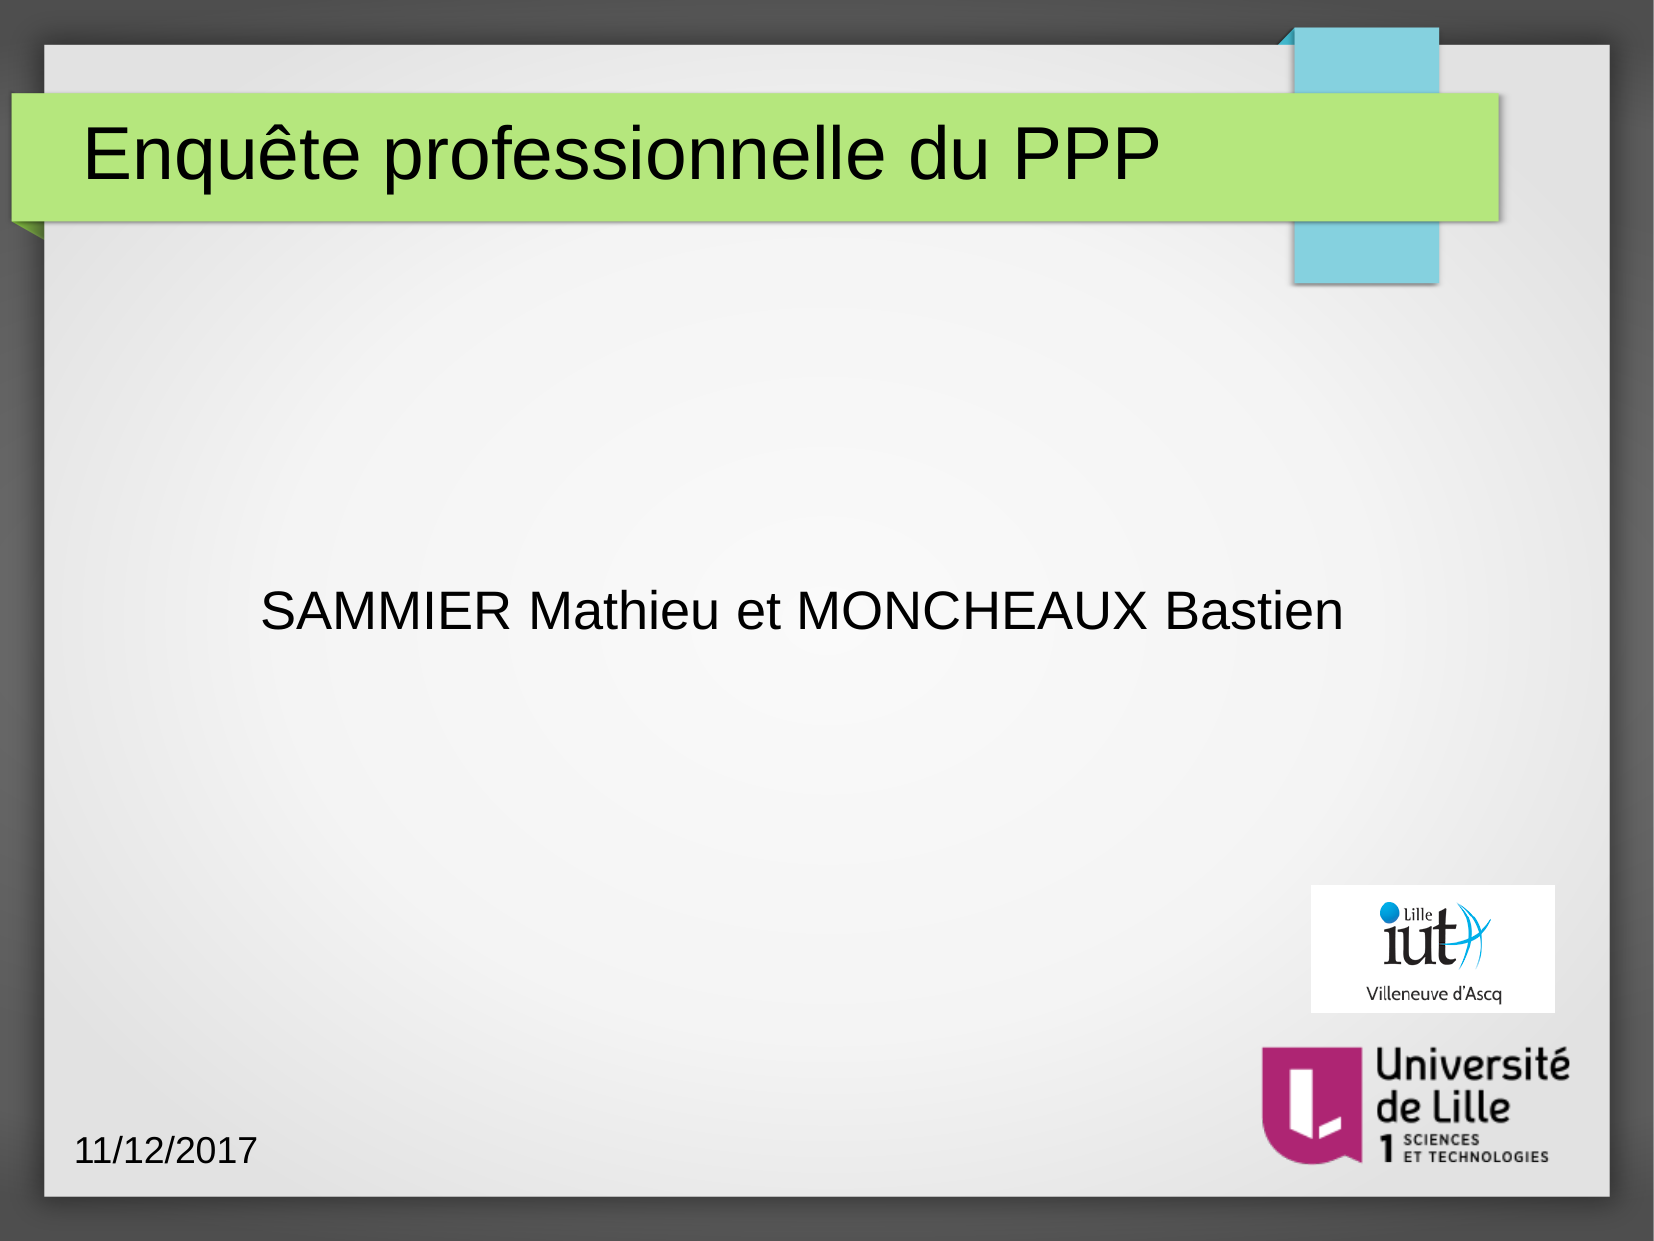

# Enquête professionnelle du PPP
SAMMIER Mathieu et MONCHEAUX Bastien
11/12/2017